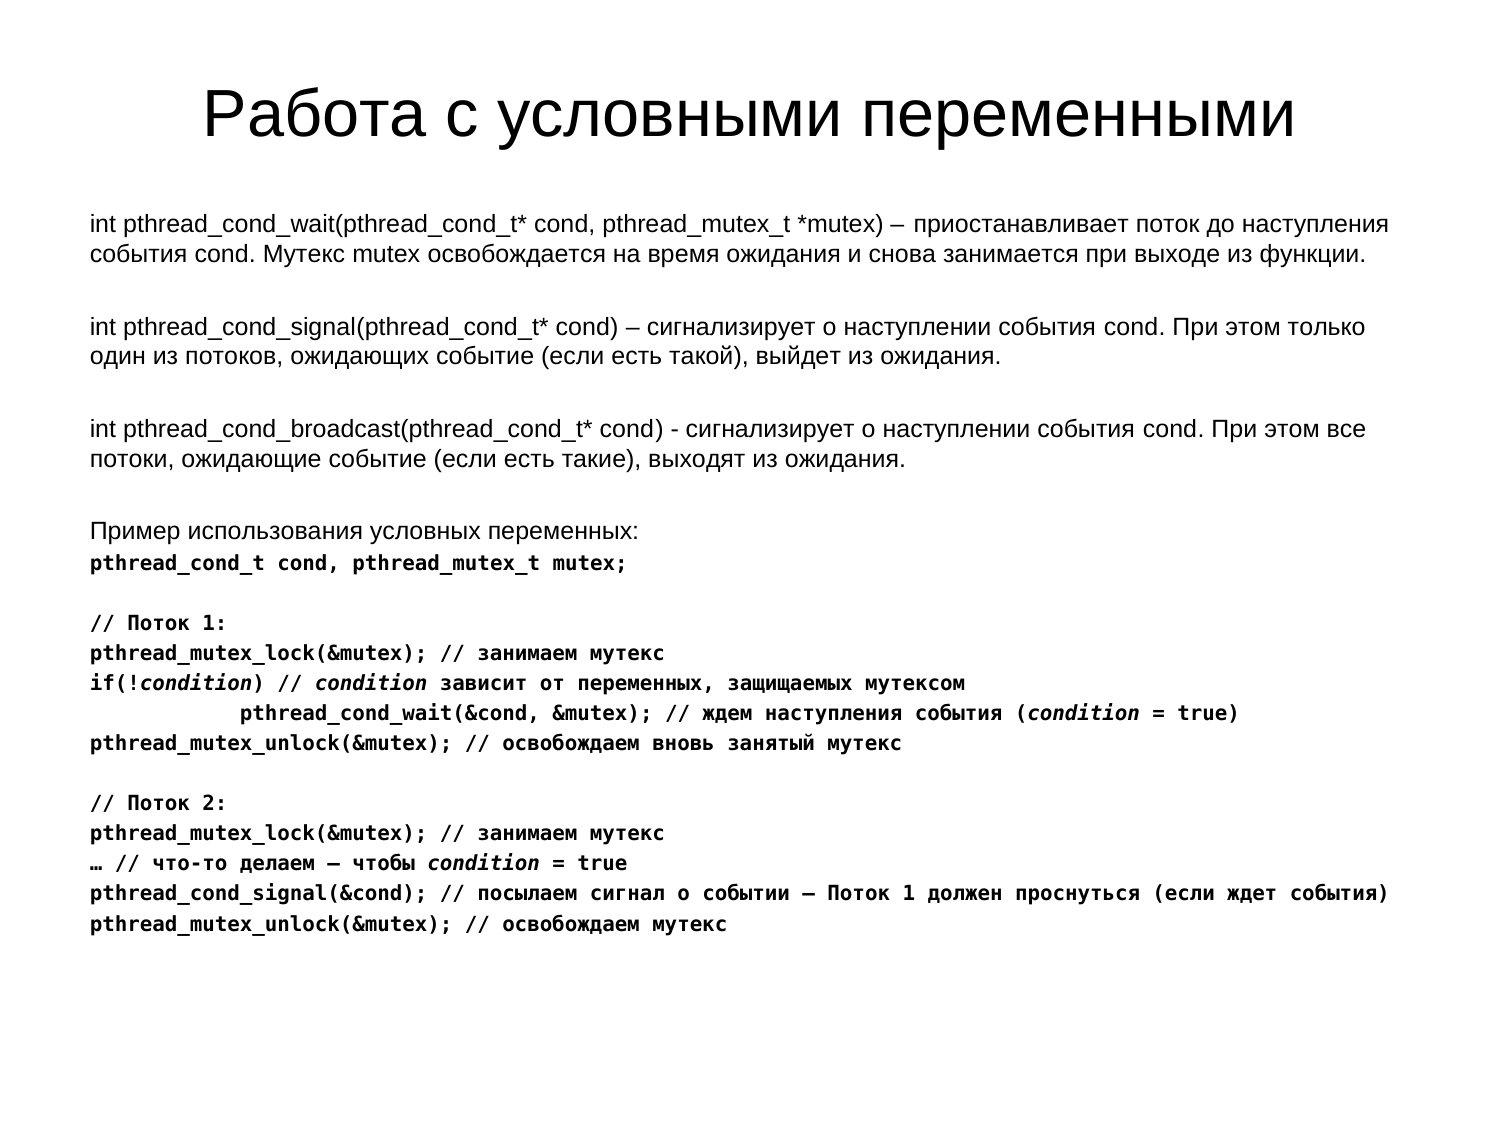

# Работа с условными переменными
int pthread_cond_wait(pthread_cond_t* cond, pthread_mutex_t *mutex) – приостанавливает поток до наступления события cond. Мутекс mutex освобождается на время ожидания и снова занимается при выходе из функции.
int pthread_cond_signal(pthread_cond_t* cond) – сигнализирует о наступлении события cond. При этом только один из потоков, ожидающих событие (если есть такой), выйдет из ожидания.
int pthread_cond_broadcast(pthread_cond_t* cond) - сигнализирует о наступлении события cond. При этом все потоки, ожидающие событие (если есть такие), выходят из ожидания.
Пример использования условных переменных:
pthread_cond_t cond, pthread_mutex_t mutex;
// Поток 1:
pthread_mutex_lock(&mutex); // занимаем мутекс
if(!condition) // condition зависит от переменных, защищаемых мутексом
	pthread_cond_wait(&cond, &mutex); // ждем наступления события (condition = true)
pthread_mutex_unlock(&mutex); // освобождаем вновь занятый мутекс
// Поток 2:
pthread_mutex_lock(&mutex); // занимаем мутекс
… // что-то делаем – чтобы condition = true
pthread_cond_signal(&cond); // посылаем сигнал о событии – Поток 1 должен проснуться (если ждет события)
pthread_mutex_unlock(&mutex); // освобождаем мутекс